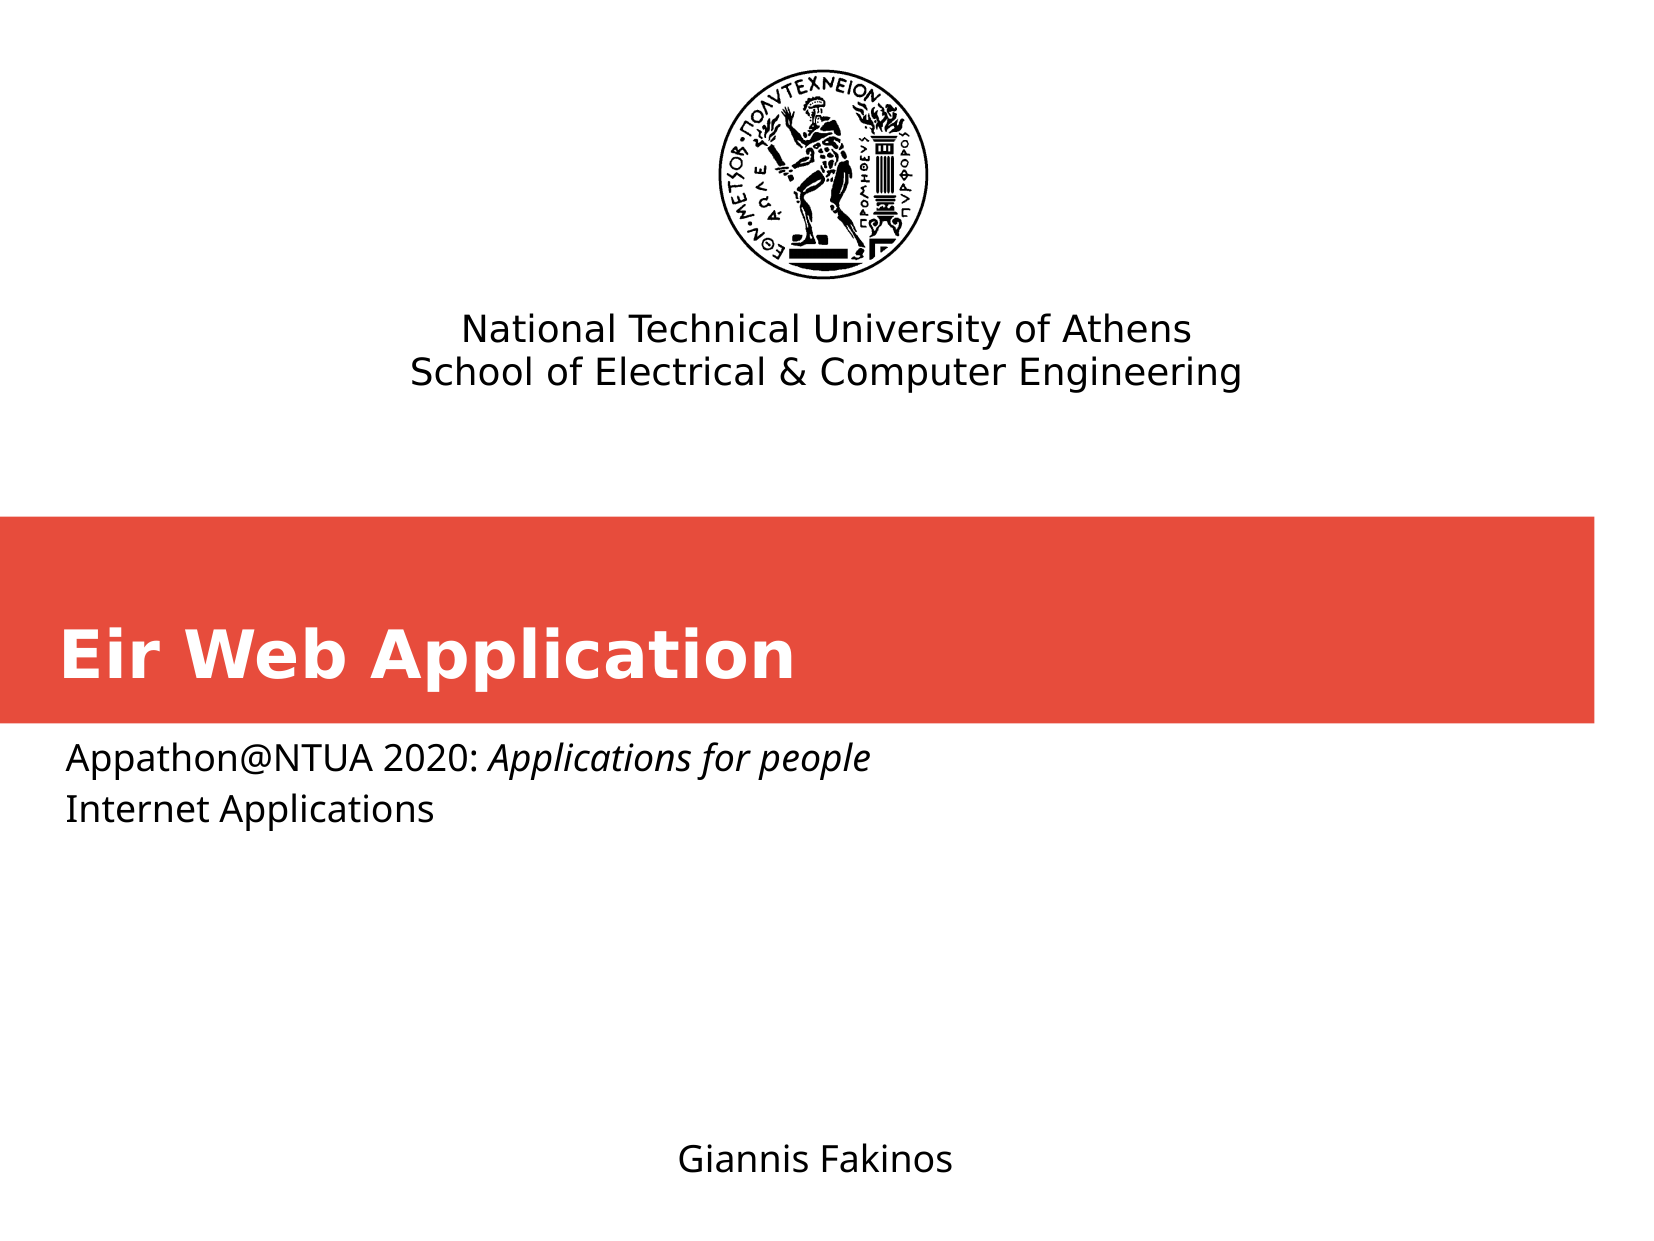

National Technical University of Athens
School of Electrical & Computer Engineering
# Eir Web Application
Appathon@NTUA 2020: Applications for people
Internet Applications
Giannis Fakinos